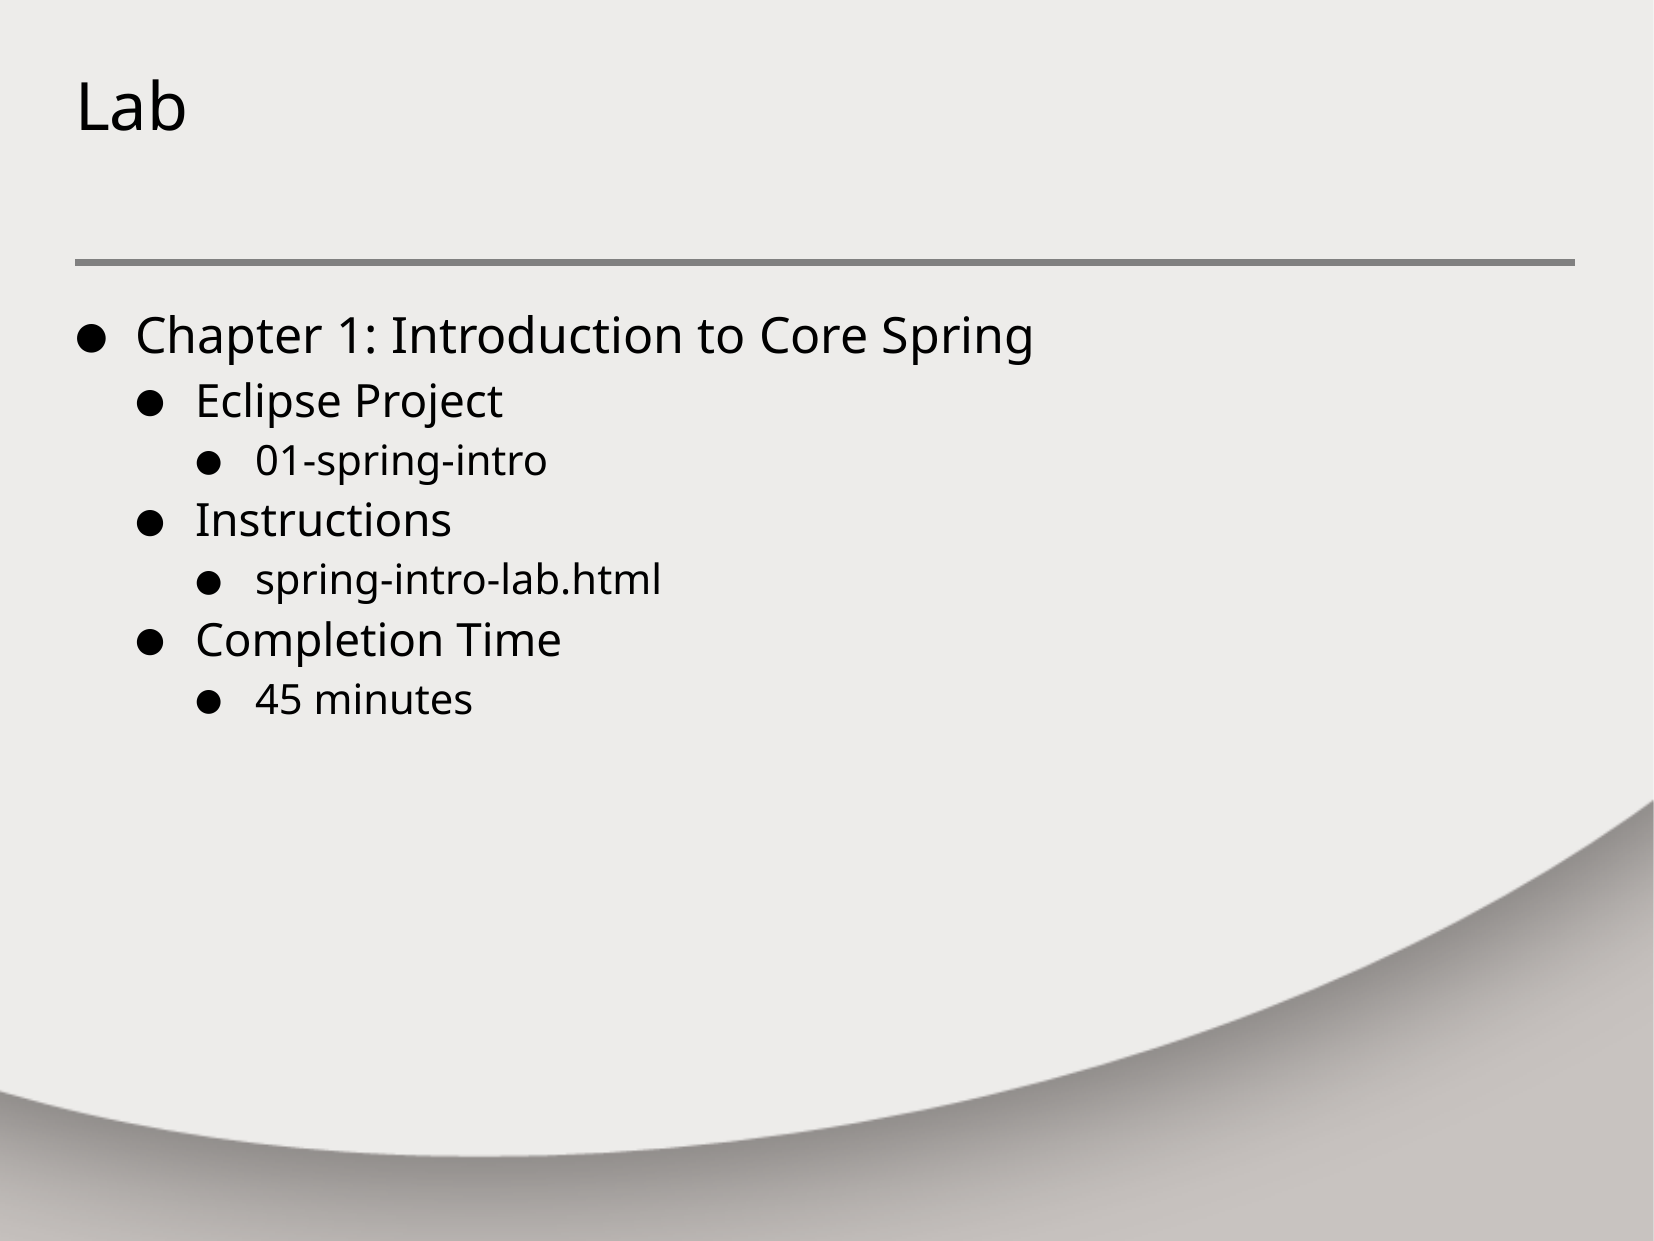

# Lab
Chapter 1: Introduction to Core Spring
Eclipse Project
01-spring-intro
Instructions
spring-intro-lab.html
Completion Time
45 minutes